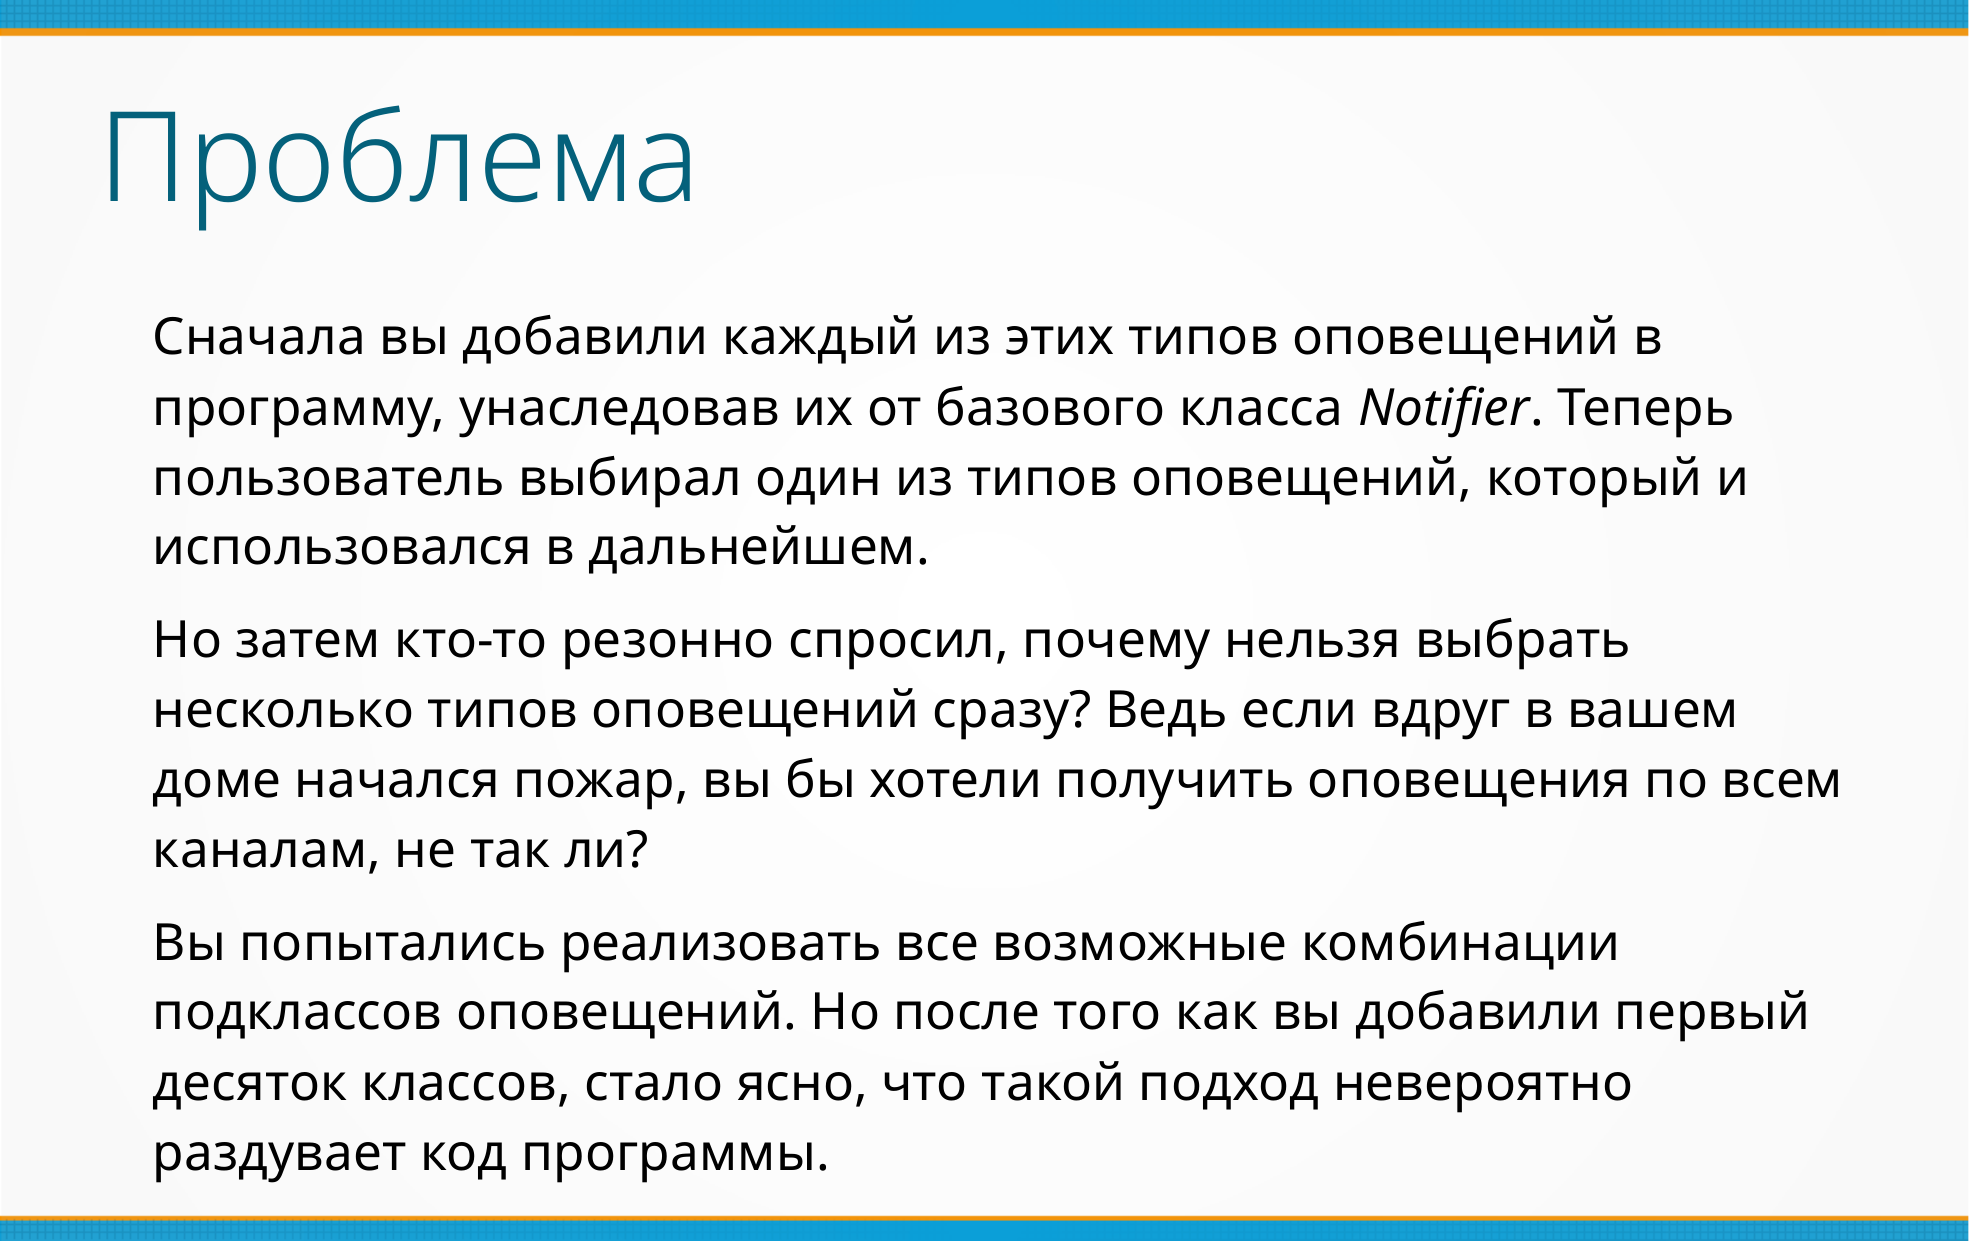

# Проблема
Сначала вы добавили каждый из этих типов оповещений в программу, унаследовав их от базового класса Notifier. Теперь пользователь выбирал один из типов оповещений, который и использовался в дальнейшем.
Но затем кто-то резонно спросил, почему нельзя выбрать несколько типов оповещений сразу? Ведь если вдруг в вашем доме начался пожар, вы бы хотели получить оповещения по всем каналам, не так ли?
Вы попытались реализовать все возможные комбинации подклассов оповещений. Но после того как вы добавили первый десяток классов, стало ясно, что такой подход невероятно раздувает код программы.